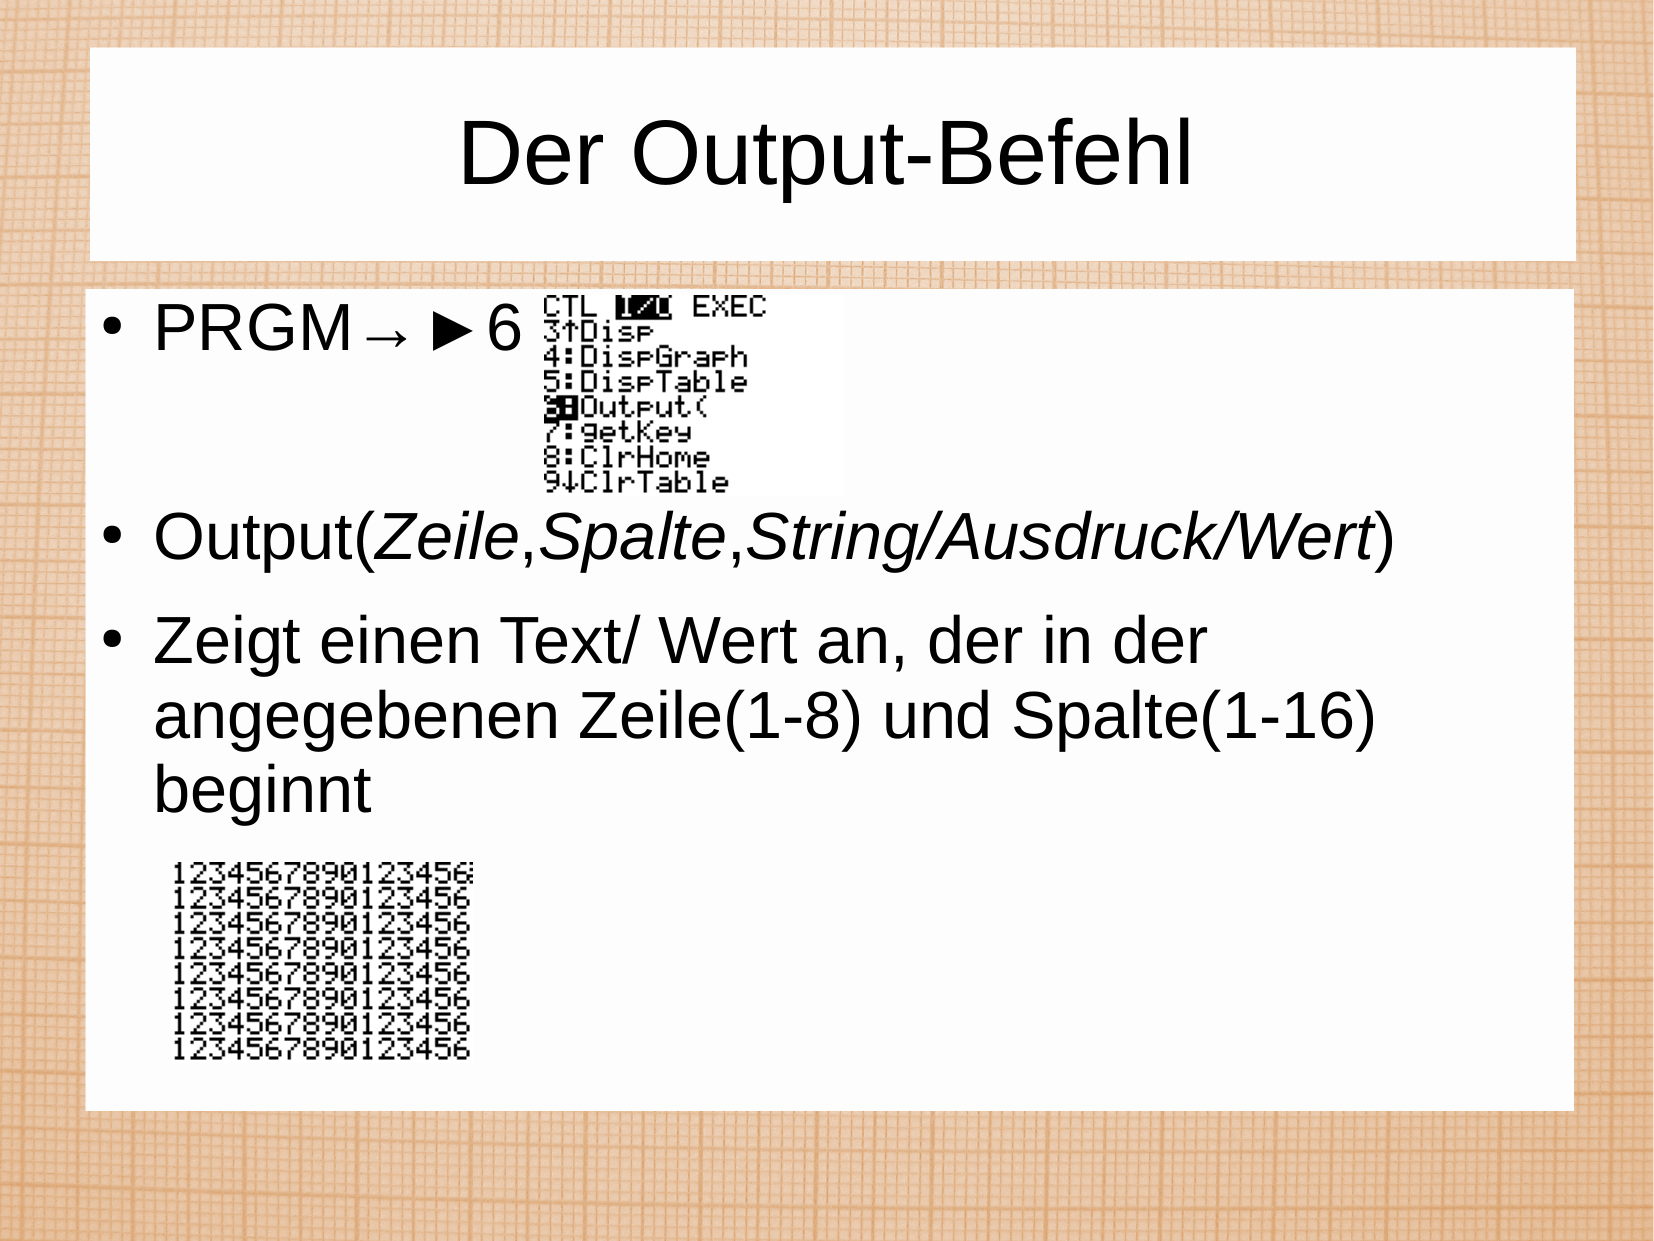

# Der Output-Befehl
PRGM→►6
Output(Zeile,Spalte,String/Ausdruck/Wert)
Zeigt einen Text/ Wert an, der in der angegebenen Zeile(1-8) und Spalte(1-16) beginnt